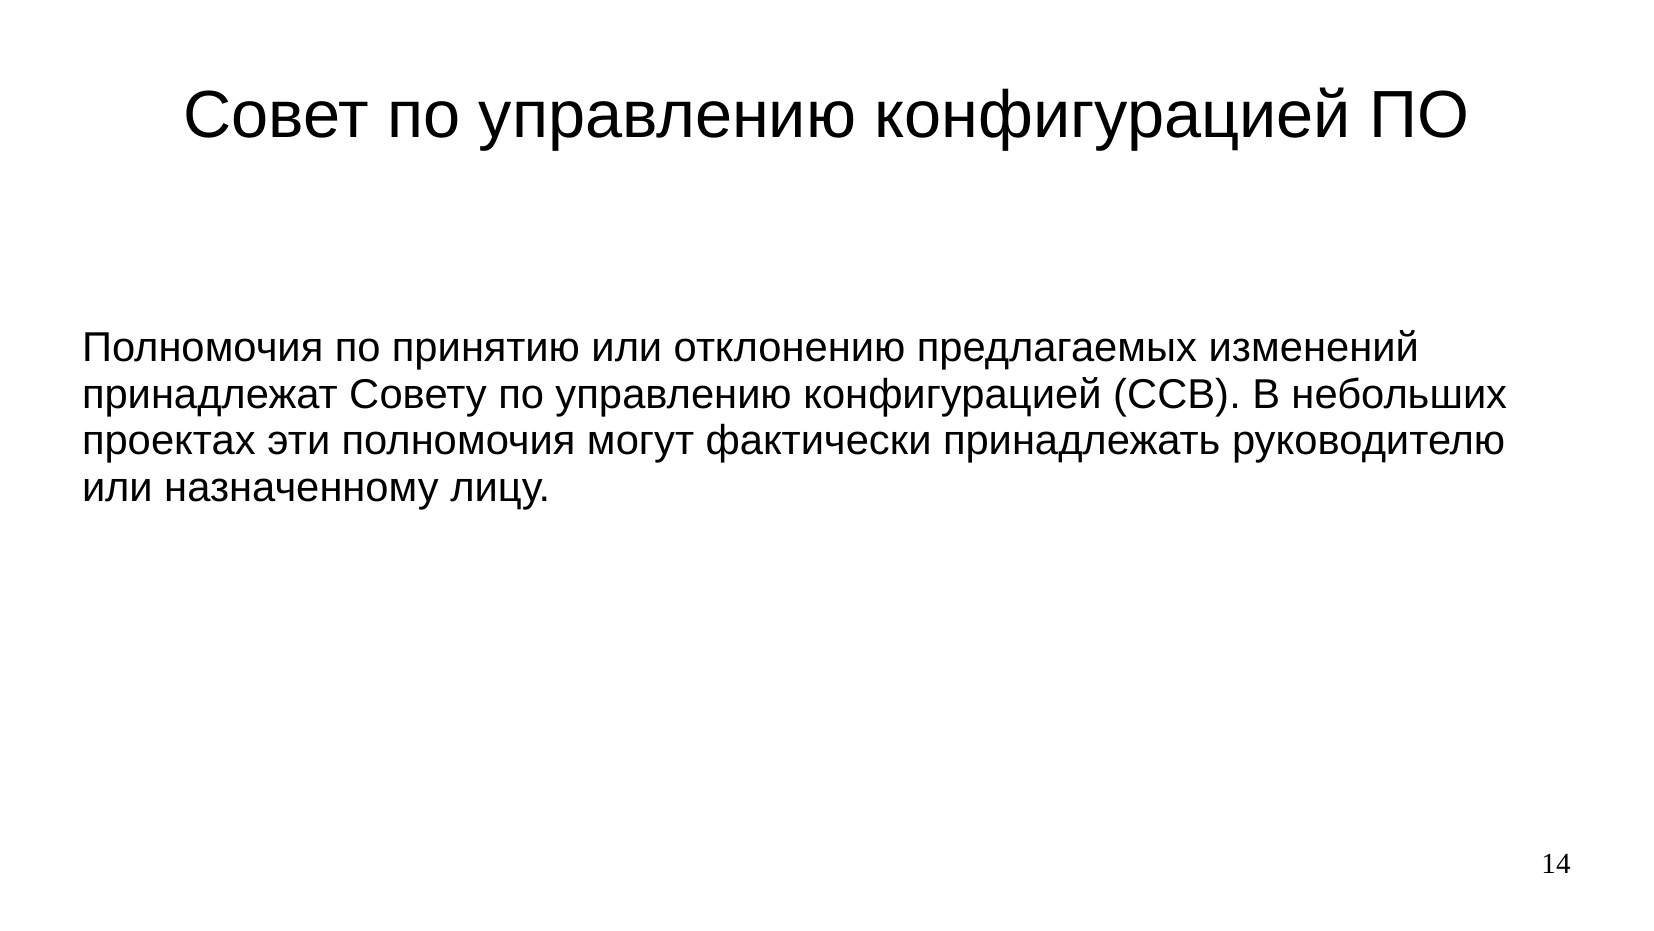

# Совет по управлению конфигурацией ПО
Полномочия по принятию или отклонению предлагаемых изменений принадлежат Совету по управлению конфигурацией (CCB). В небольших проектах эти полномочия могут фактически принадлежать руководителю или назначенному лицу.
14